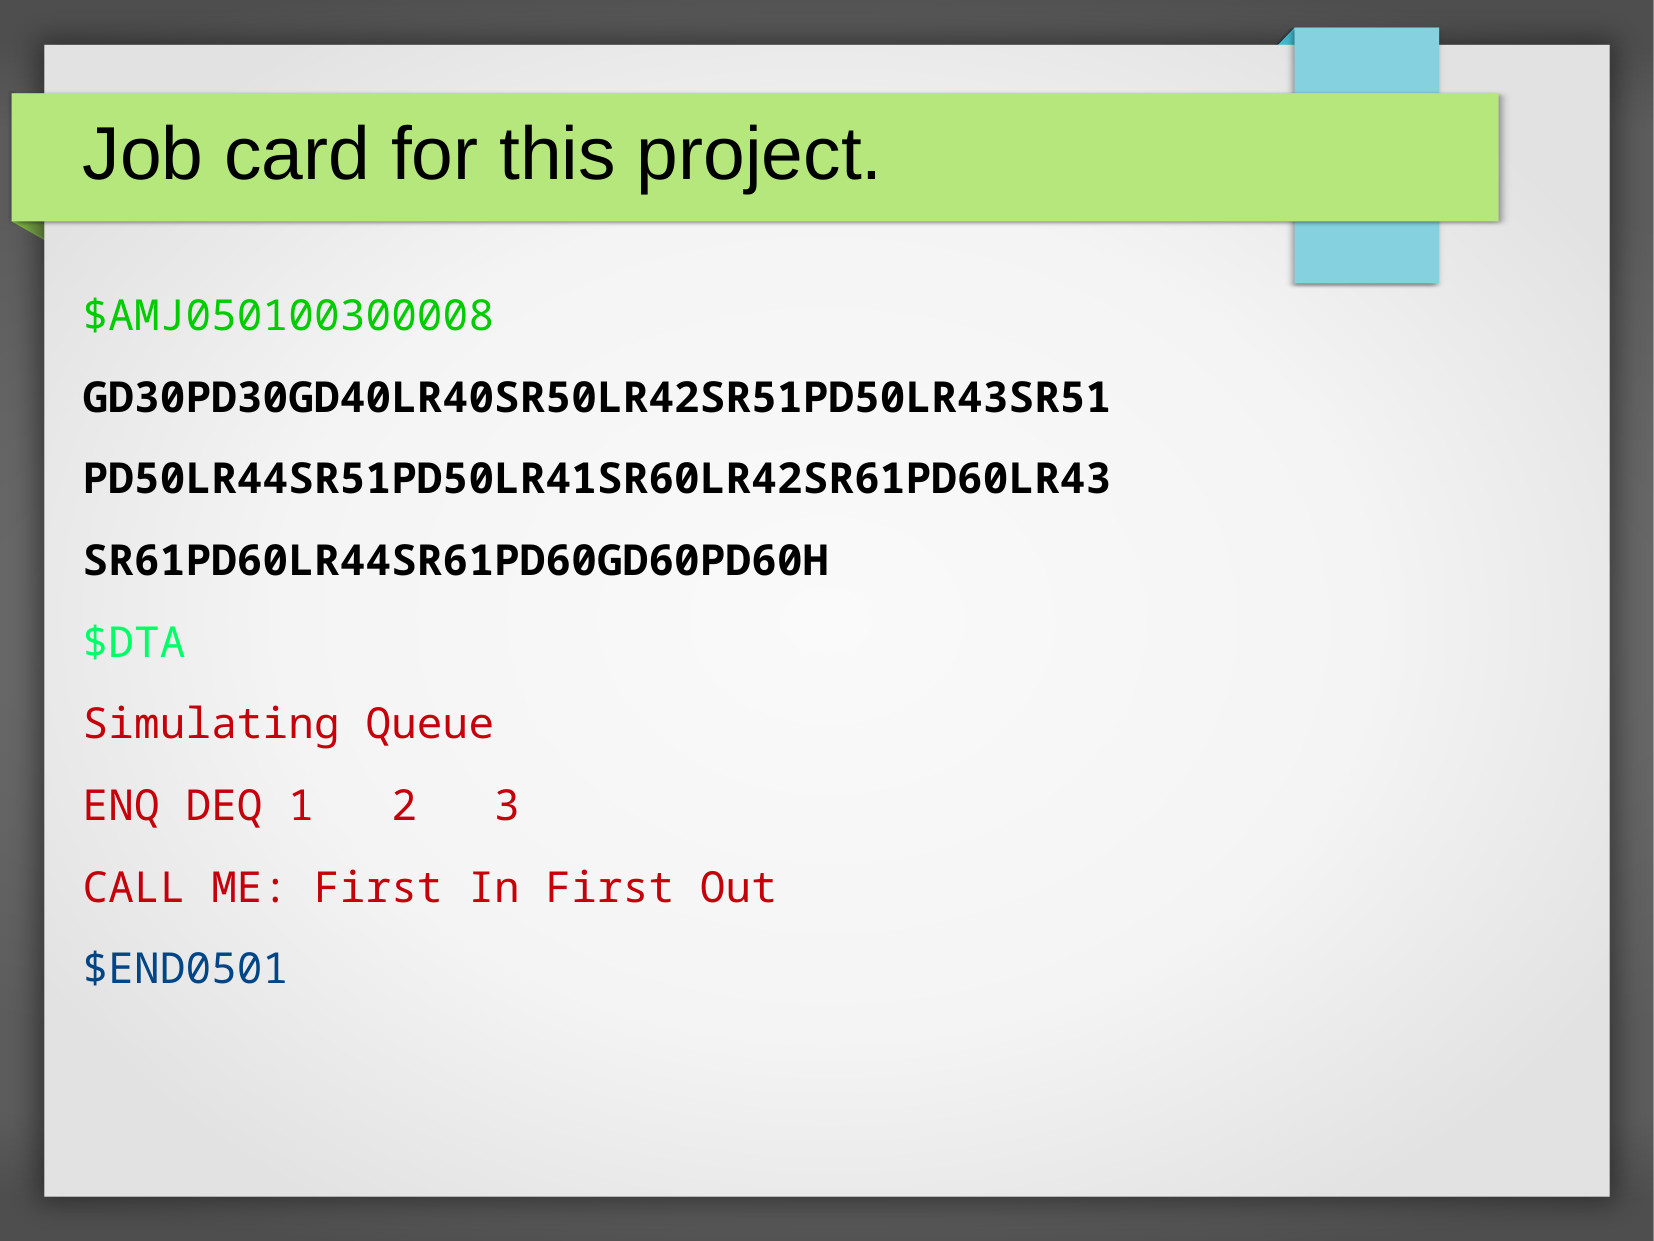

# Job card for this project.
$AMJ050100300008
GD30PD30GD40LR40SR50LR42SR51PD50LR43SR51
PD50LR44SR51PD50LR41SR60LR42SR61PD60LR43
SR61PD60LR44SR61PD60GD60PD60H
$DTA
Simulating Queue
ENQ DEQ 1 2 3
CALL ME: First In First Out
$END0501